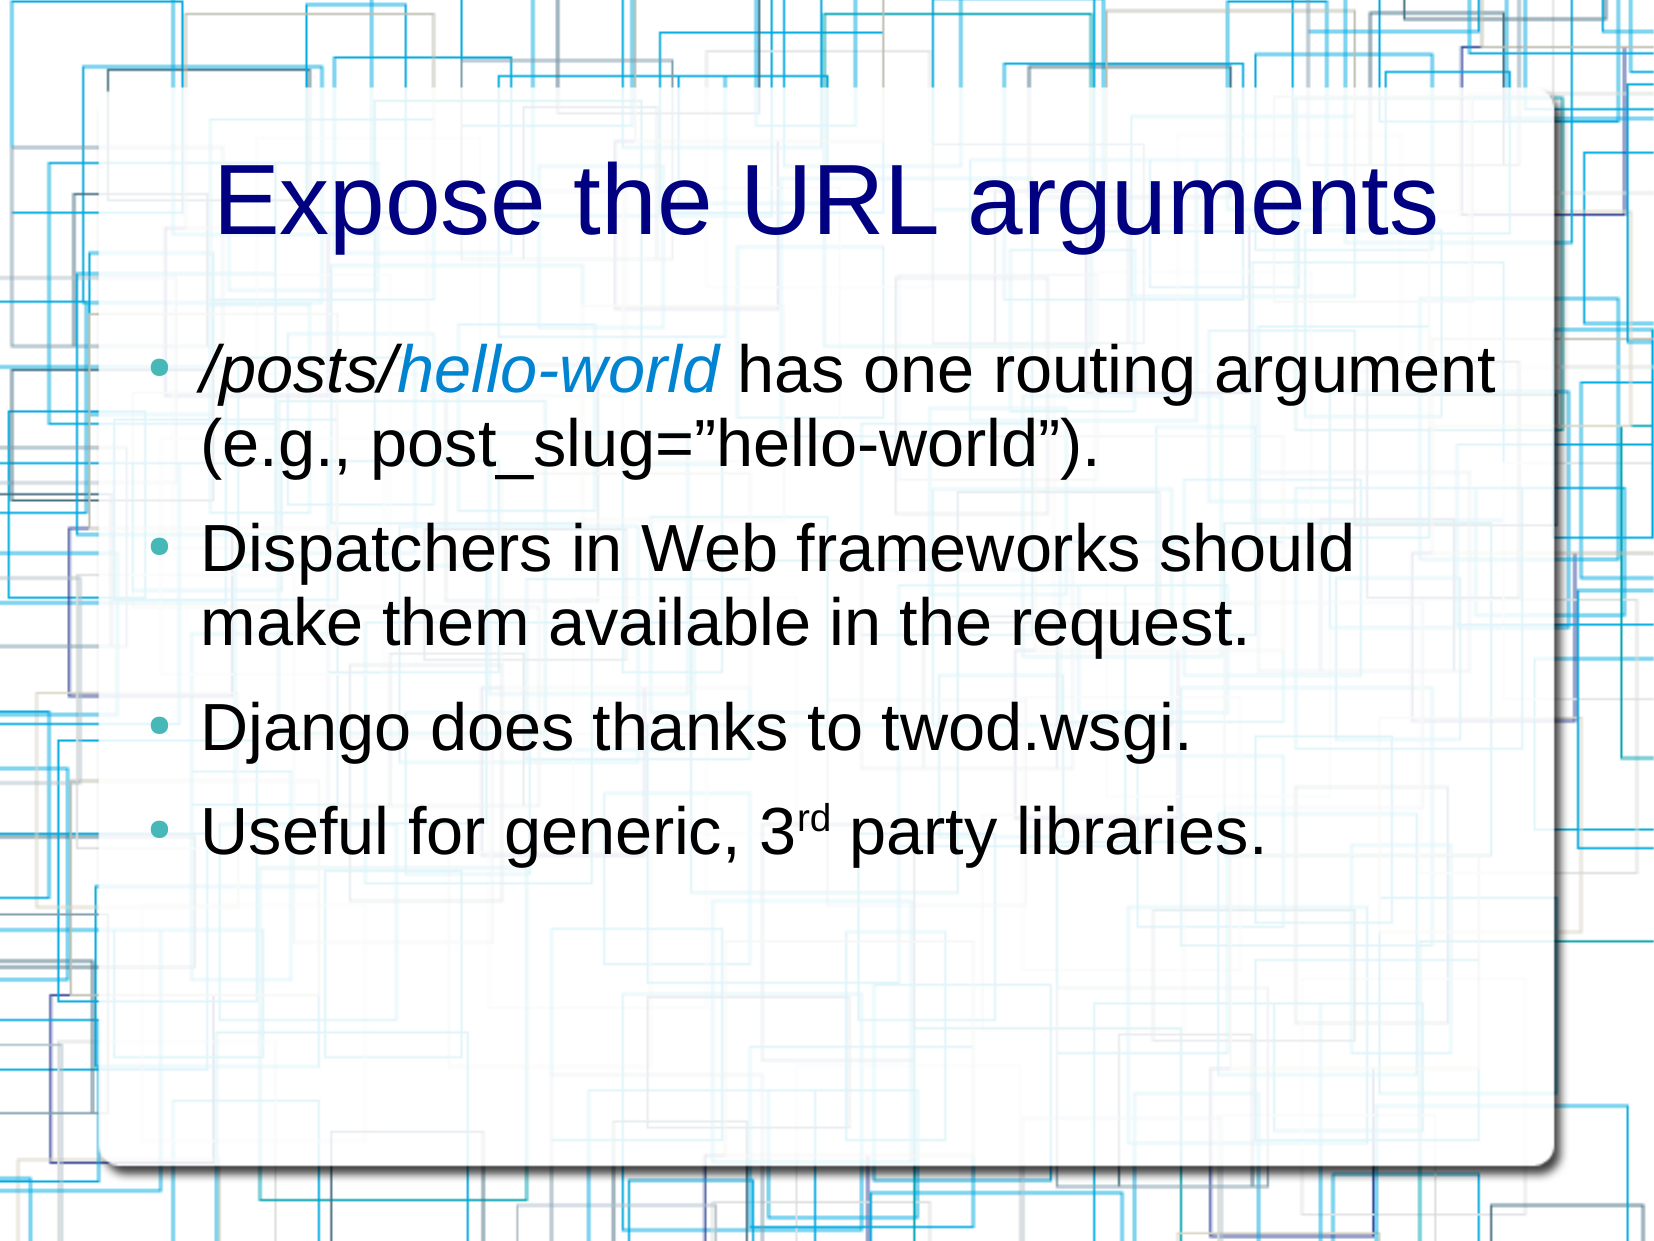

# Expose the URL arguments
/posts/hello-world has one routing argument (e.g., post_slug=”hello-world”).
Dispatchers in Web frameworks should make them available in the request.
Django does thanks to twod.wsgi.
Useful for generic, 3rd party libraries.